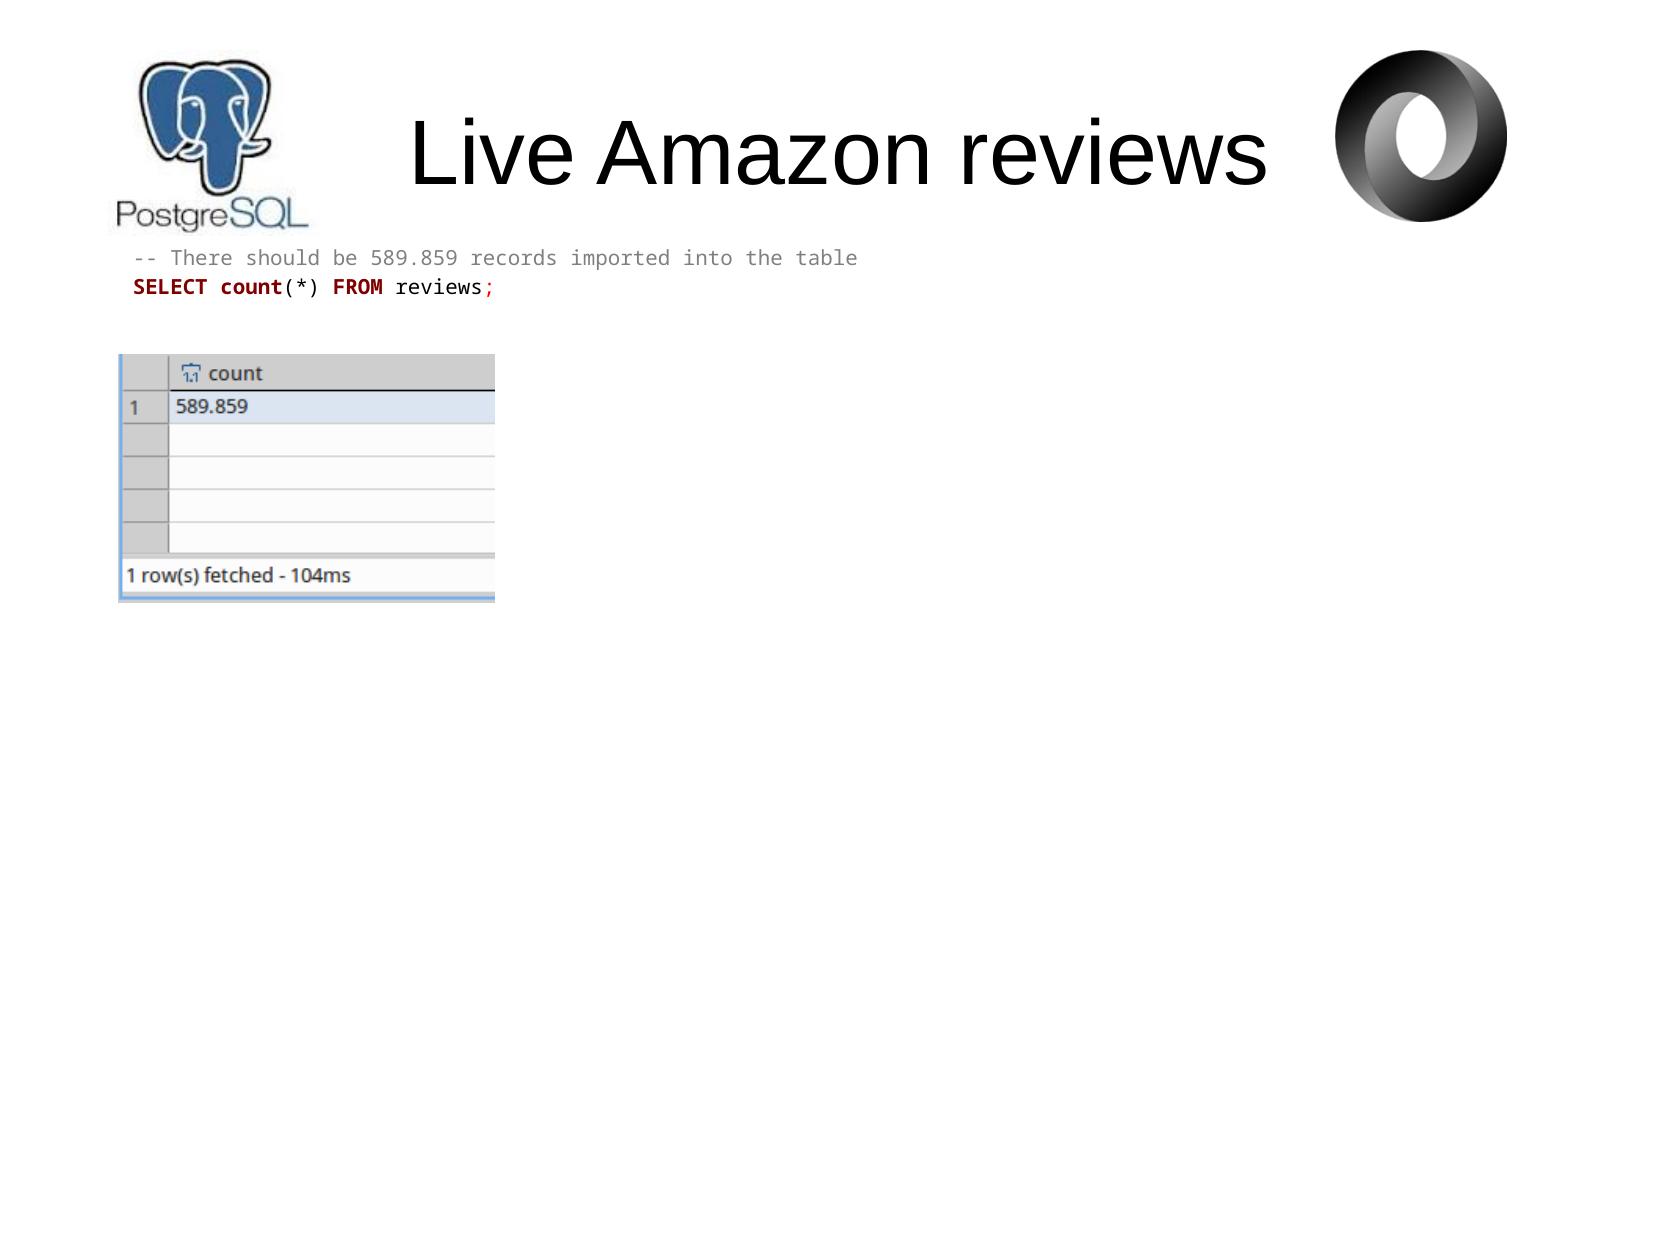

# Live Amazon reviews
-- There should be 589.859 records imported into the table
SELECT count(*) FROM reviews;